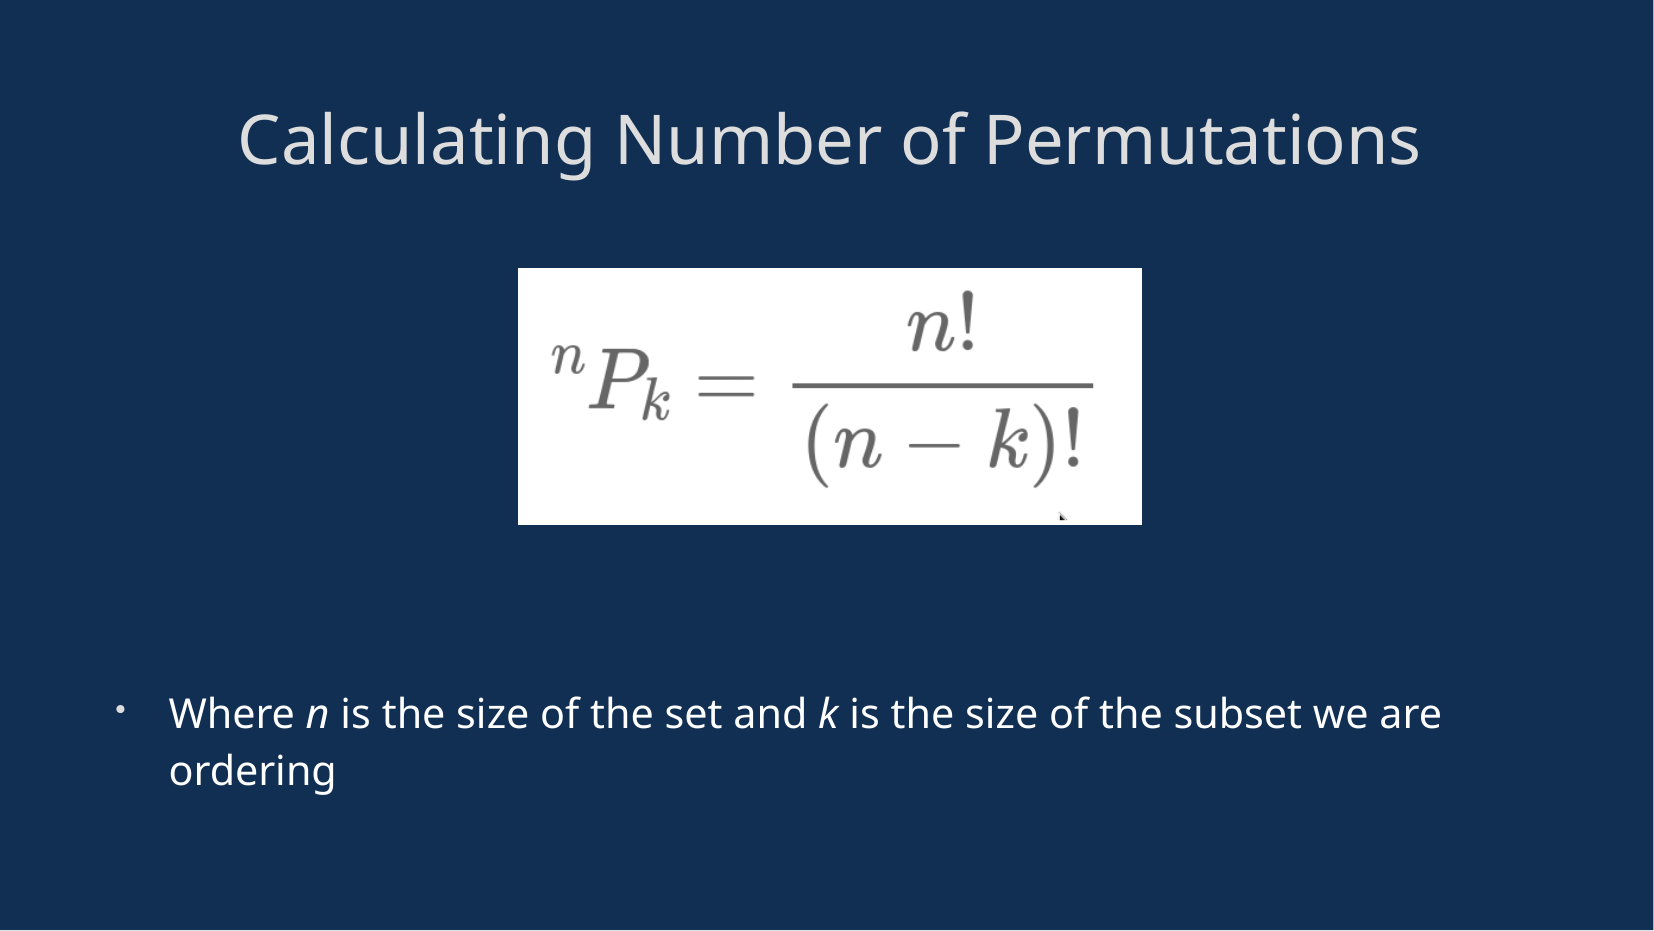

# Calculating Number of Permutations
Where n is the size of the set and k is the size of the subset we are ordering